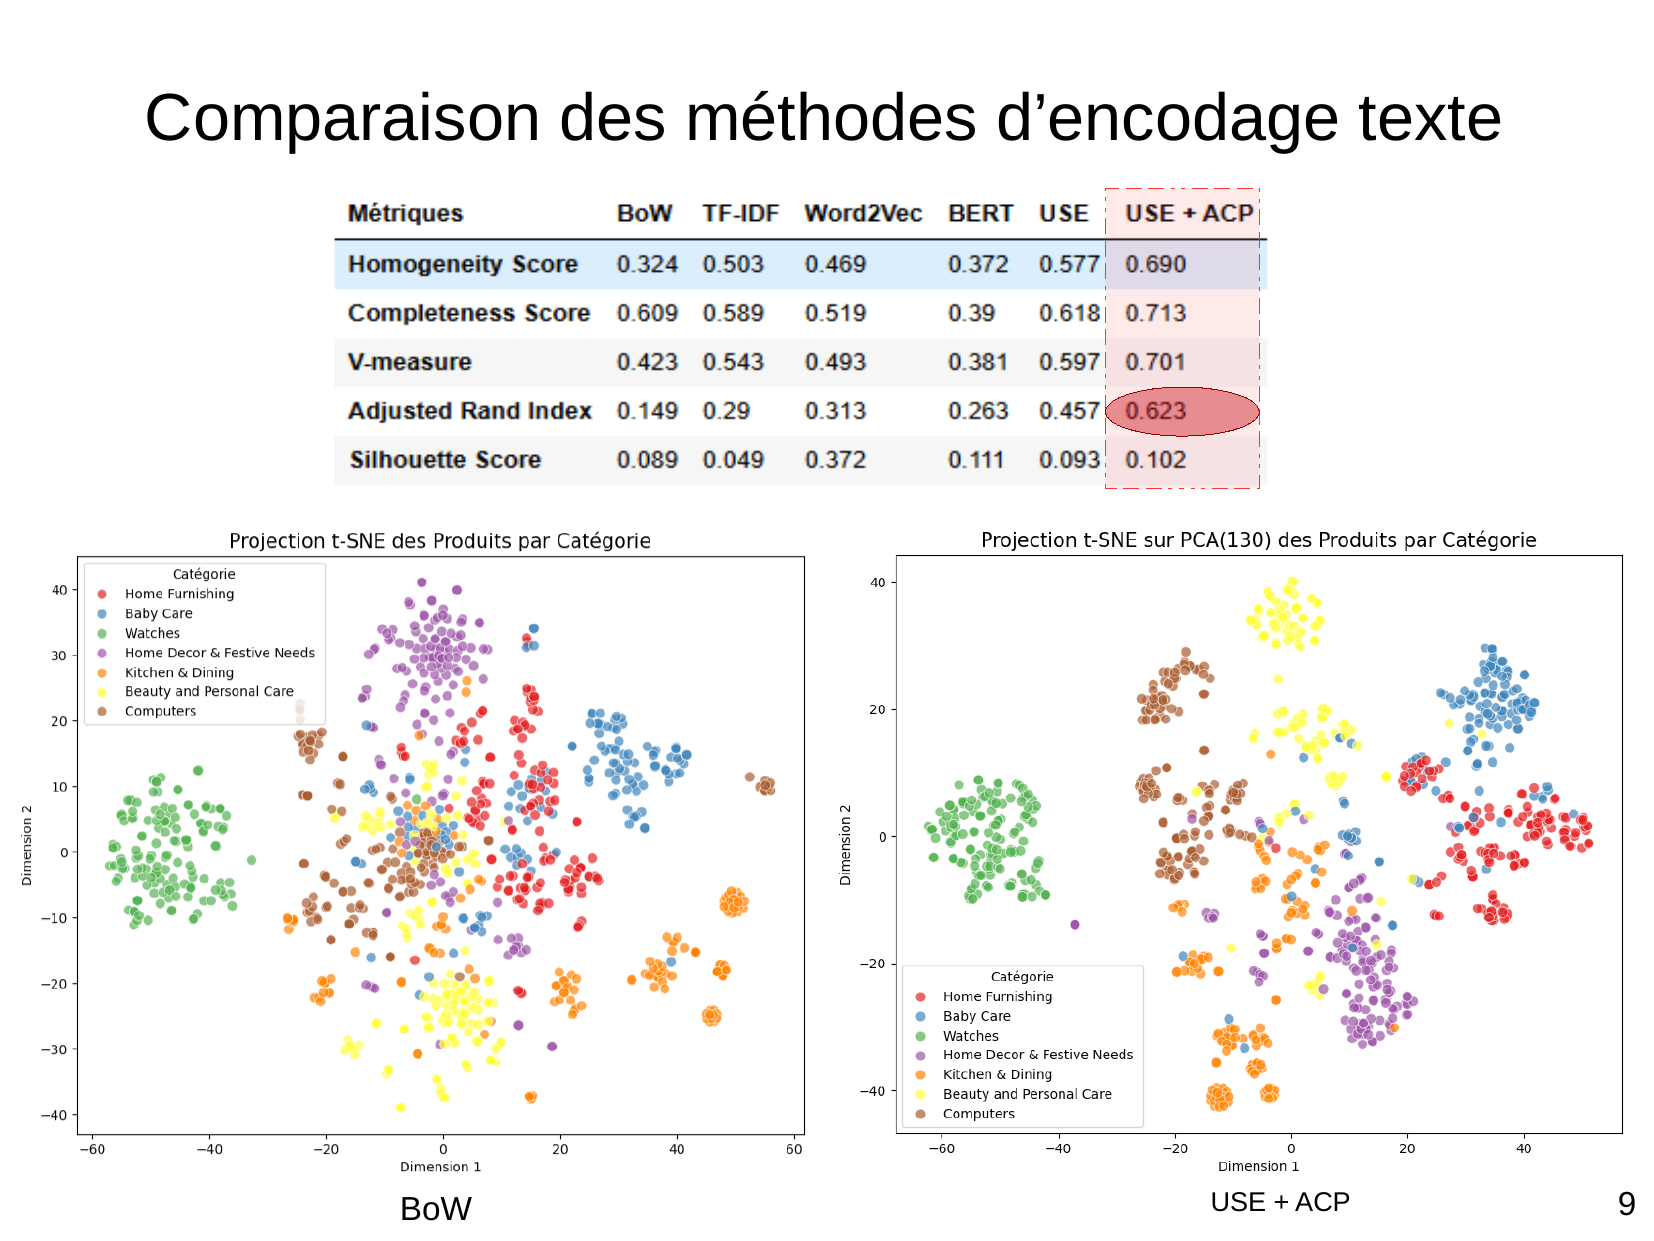

# Comparaison des méthodes d’encodage texte
9
9
USE + ACP
BoW